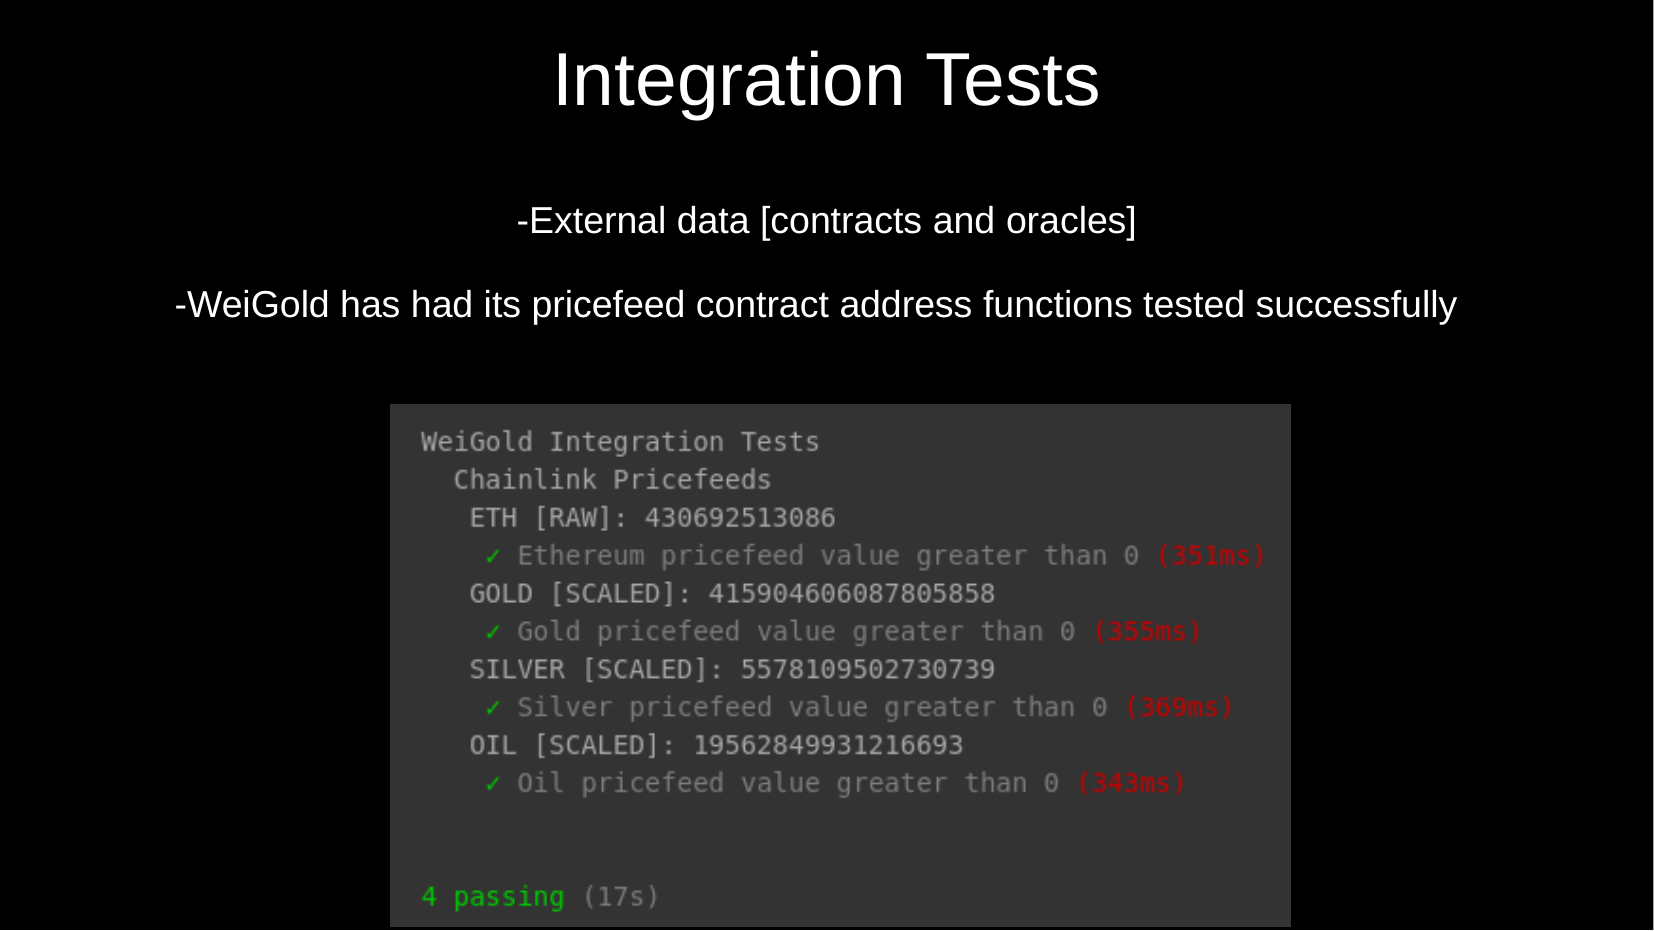

Integration Tests
-External data [contracts and oracles]
-WeiGold has had its pricefeed contract address functions tested successfully